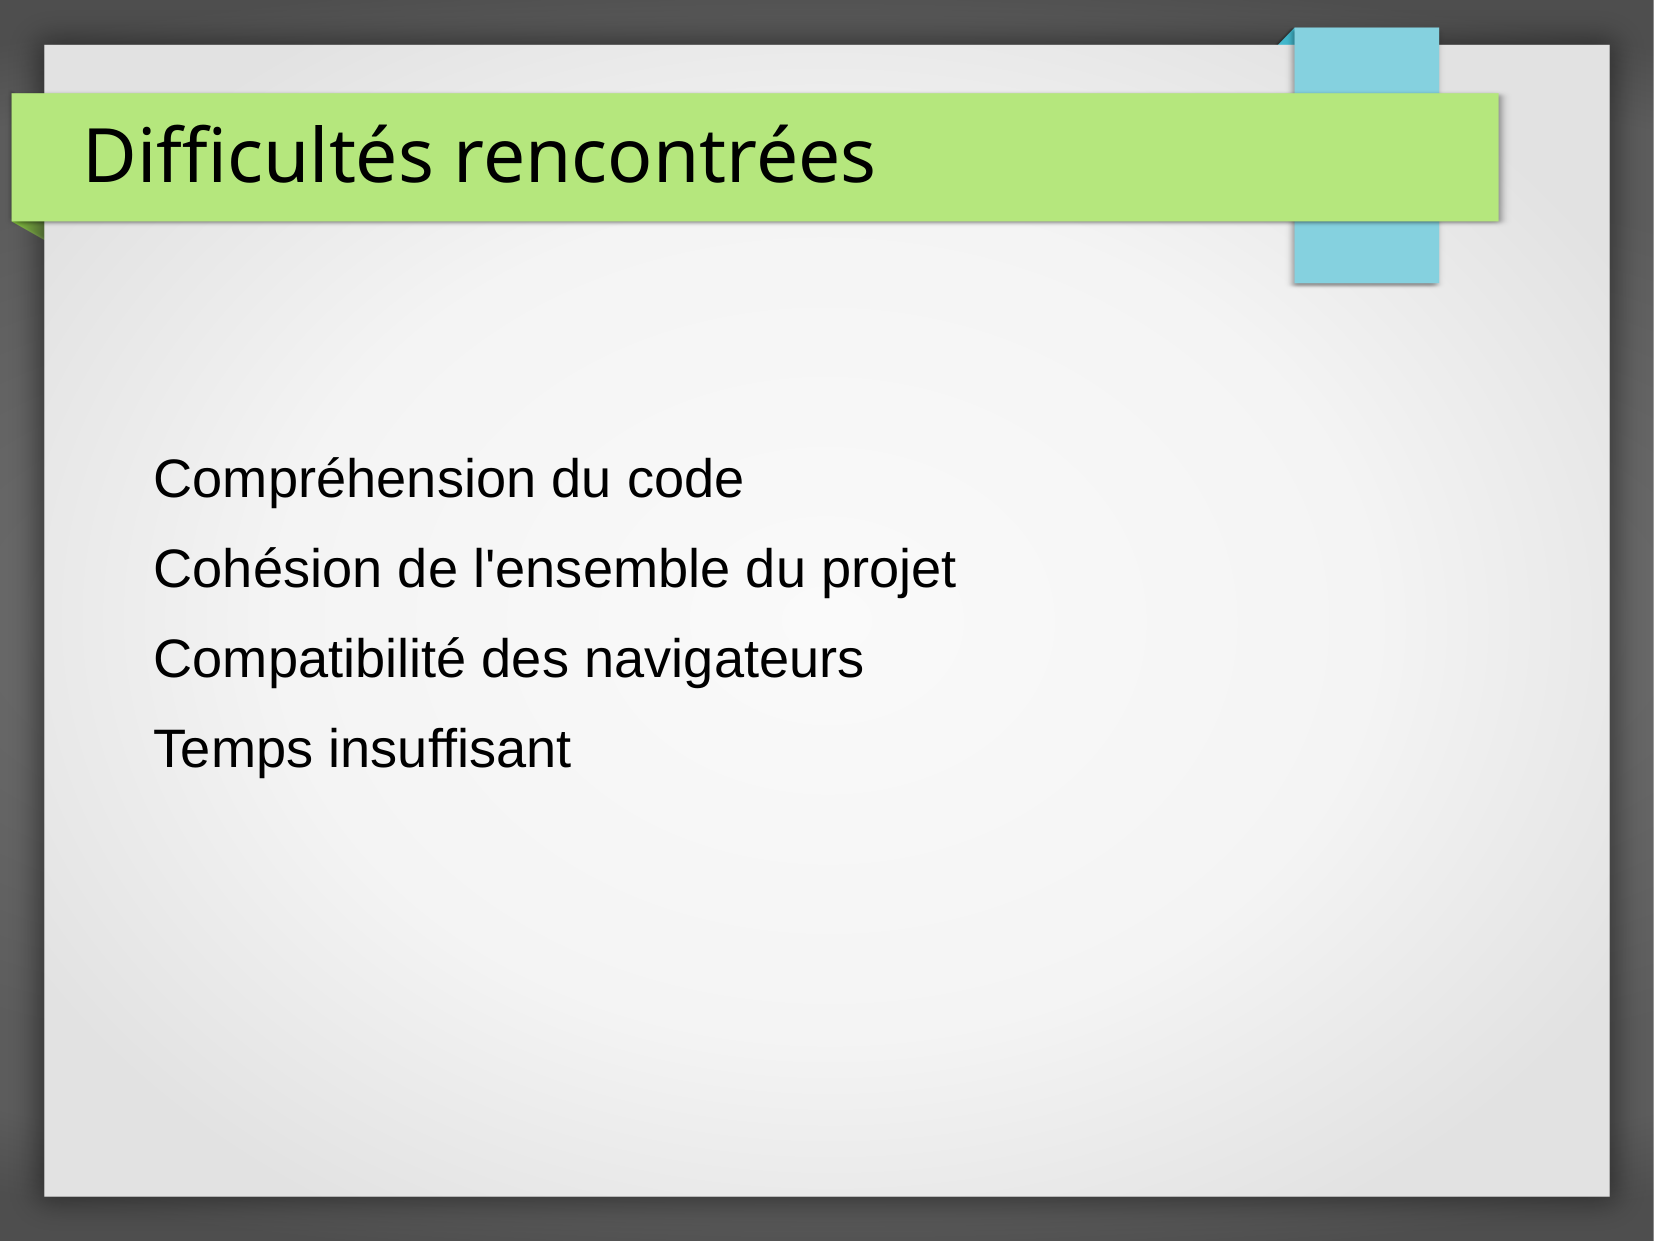

# Difficultés rencontrées
Compréhension du code
Cohésion de l'ensemble du projet
Compatibilité des navigateurs
Temps insuffisant